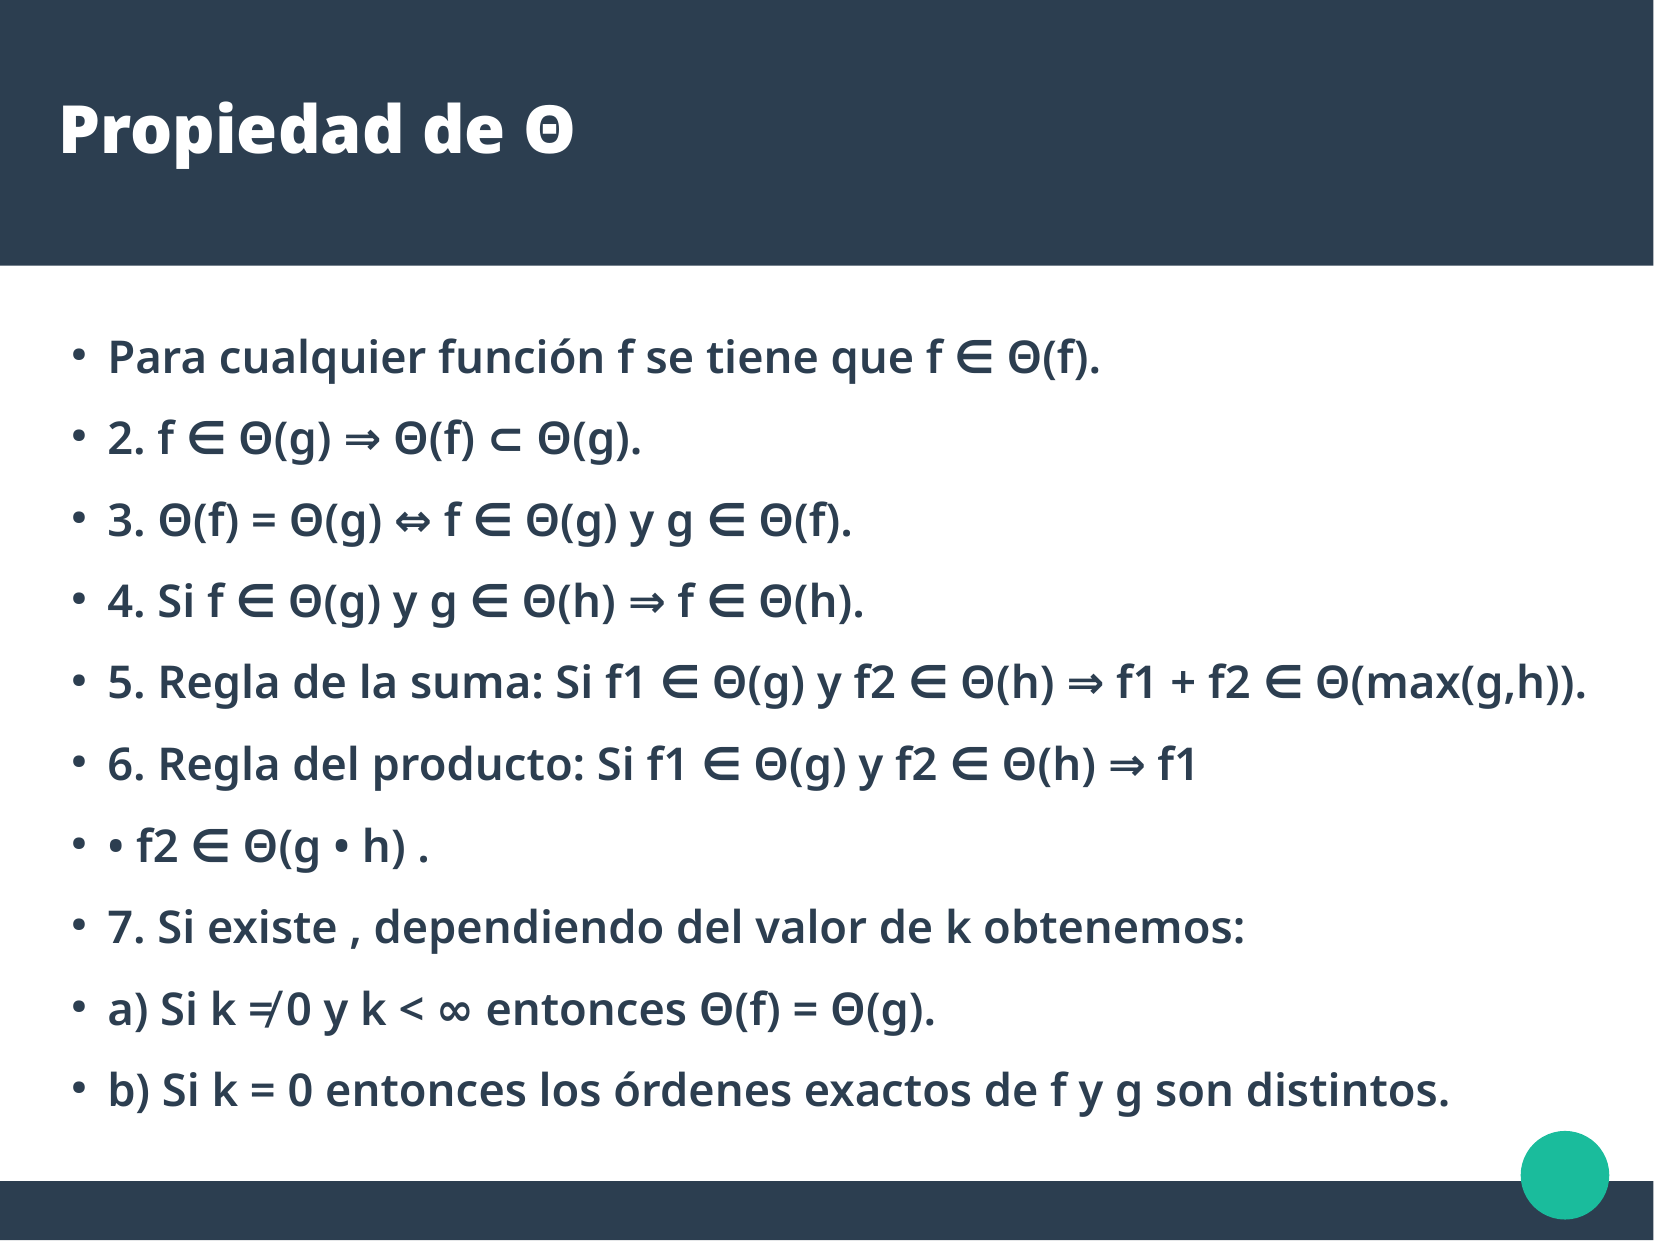

# Propiedad de Θ
Para cualquier función f se tiene que f ∈ Θ(f).
2. f ∈ Θ(g) ⇒ Θ(f) ⊂ Θ(g).
3. Θ(f) = Θ(g) ⇔ f ∈ Θ(g) y g ∈ Θ(f).
4. Si f ∈ Θ(g) y g ∈ Θ(h) ⇒ f ∈ Θ(h).
5. Regla de la suma: Si f1 ∈ Θ(g) y f2 ∈ Θ(h) ⇒ f1 + f2 ∈ Θ(max(g,h)).
6. Regla del producto: Si f1 ∈ Θ(g) y f2 ∈ Θ(h) ⇒ f1
• f2 ∈ Θ(g • h) .
7. Si existe , dependiendo del valor de k obtenemos:
a) Si k ≠ 0 y k < ∞ entonces Θ(f) = Θ(g).
b) Si k = 0 entonces los órdenes exactos de f y g son distintos.